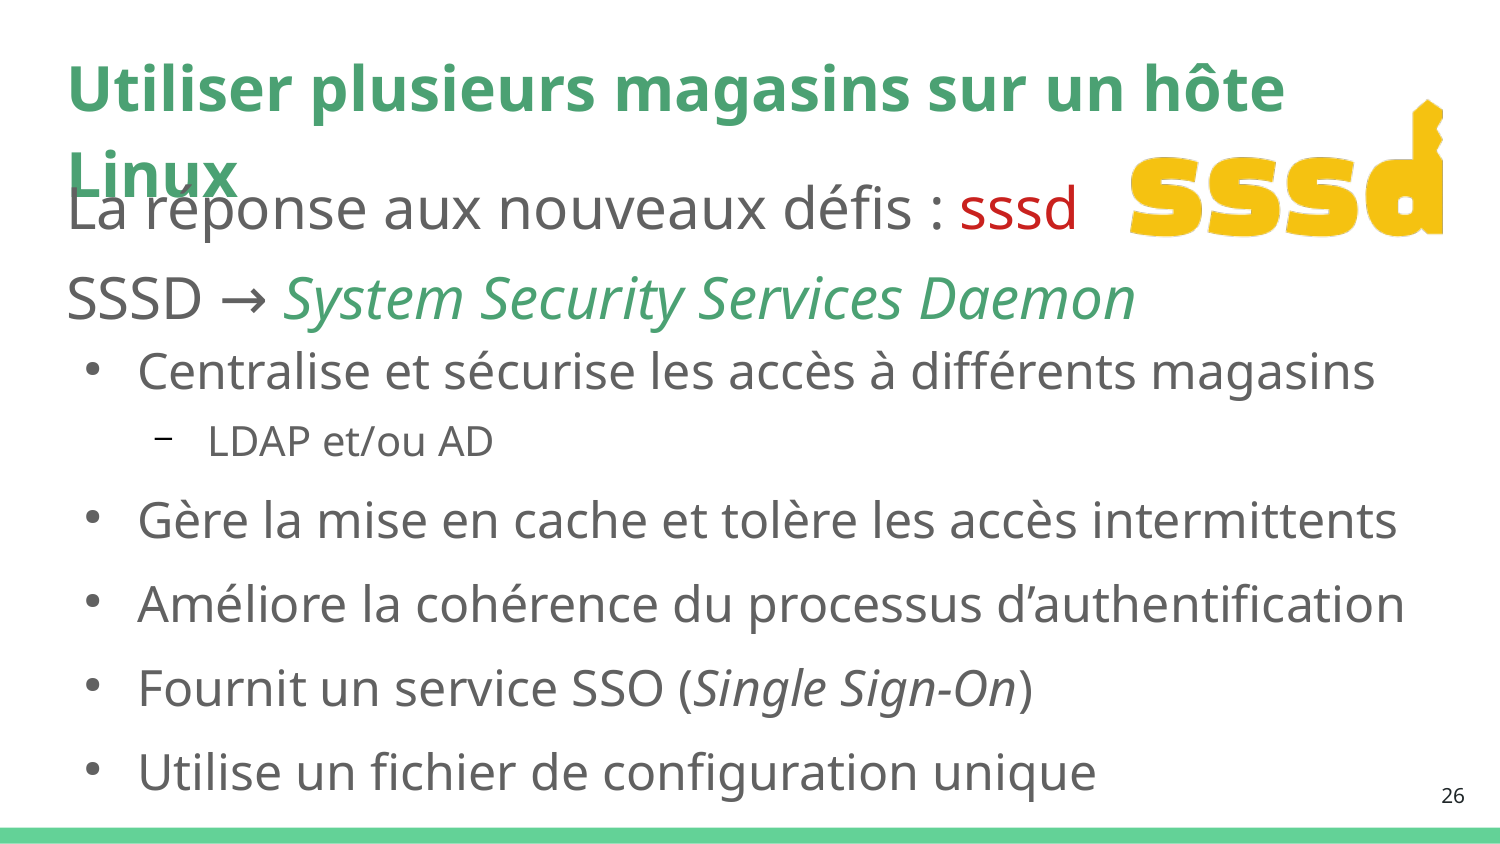

# Utiliser plusieurs magasins sur un hôte Linux
La réponse aux nouveaux défis : sssd
SSSD → System Security Services Daemon
Centralise et sécurise les accès à différents magasins
LDAP et/ou AD
Gère la mise en cache et tolère les accès intermittents
Améliore la cohérence du processus d’authentification
Fournit un service SSO (Single Sign-On)
Utilise un fichier de configuration unique